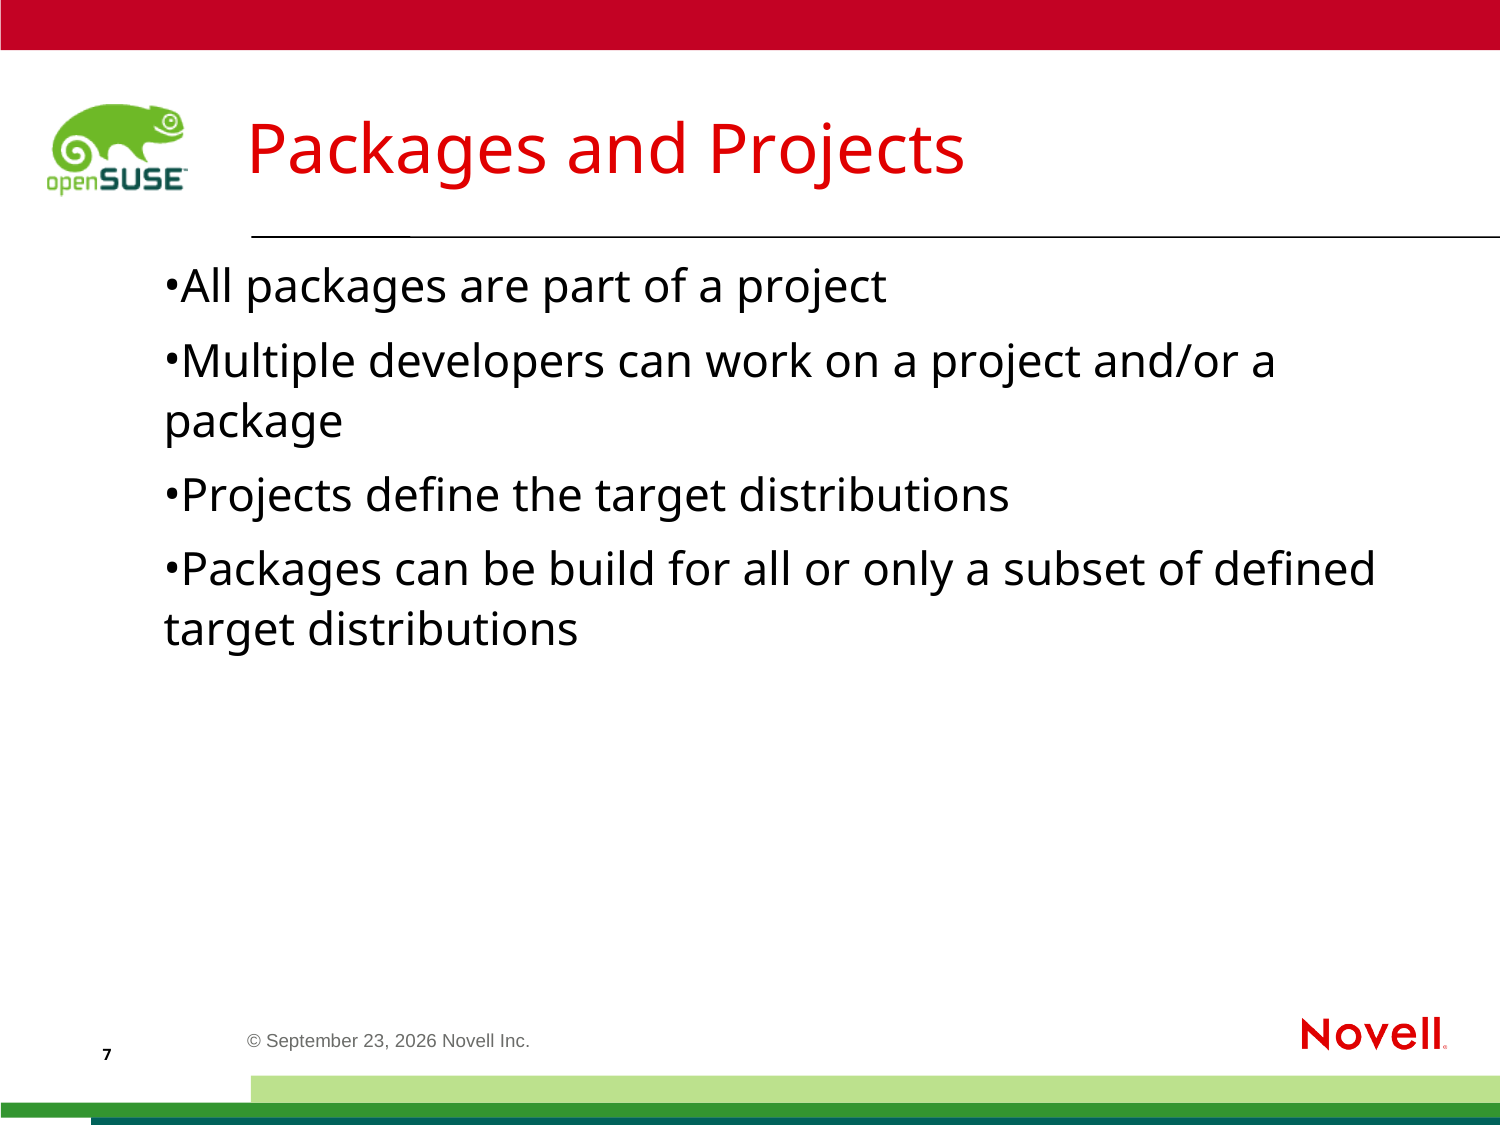

# Packages and Projects
All packages are part of a project
Multiple developers can work on a project and/or a package
Projects define the target distributions
Packages can be build for all or only a subset of defined target distributions